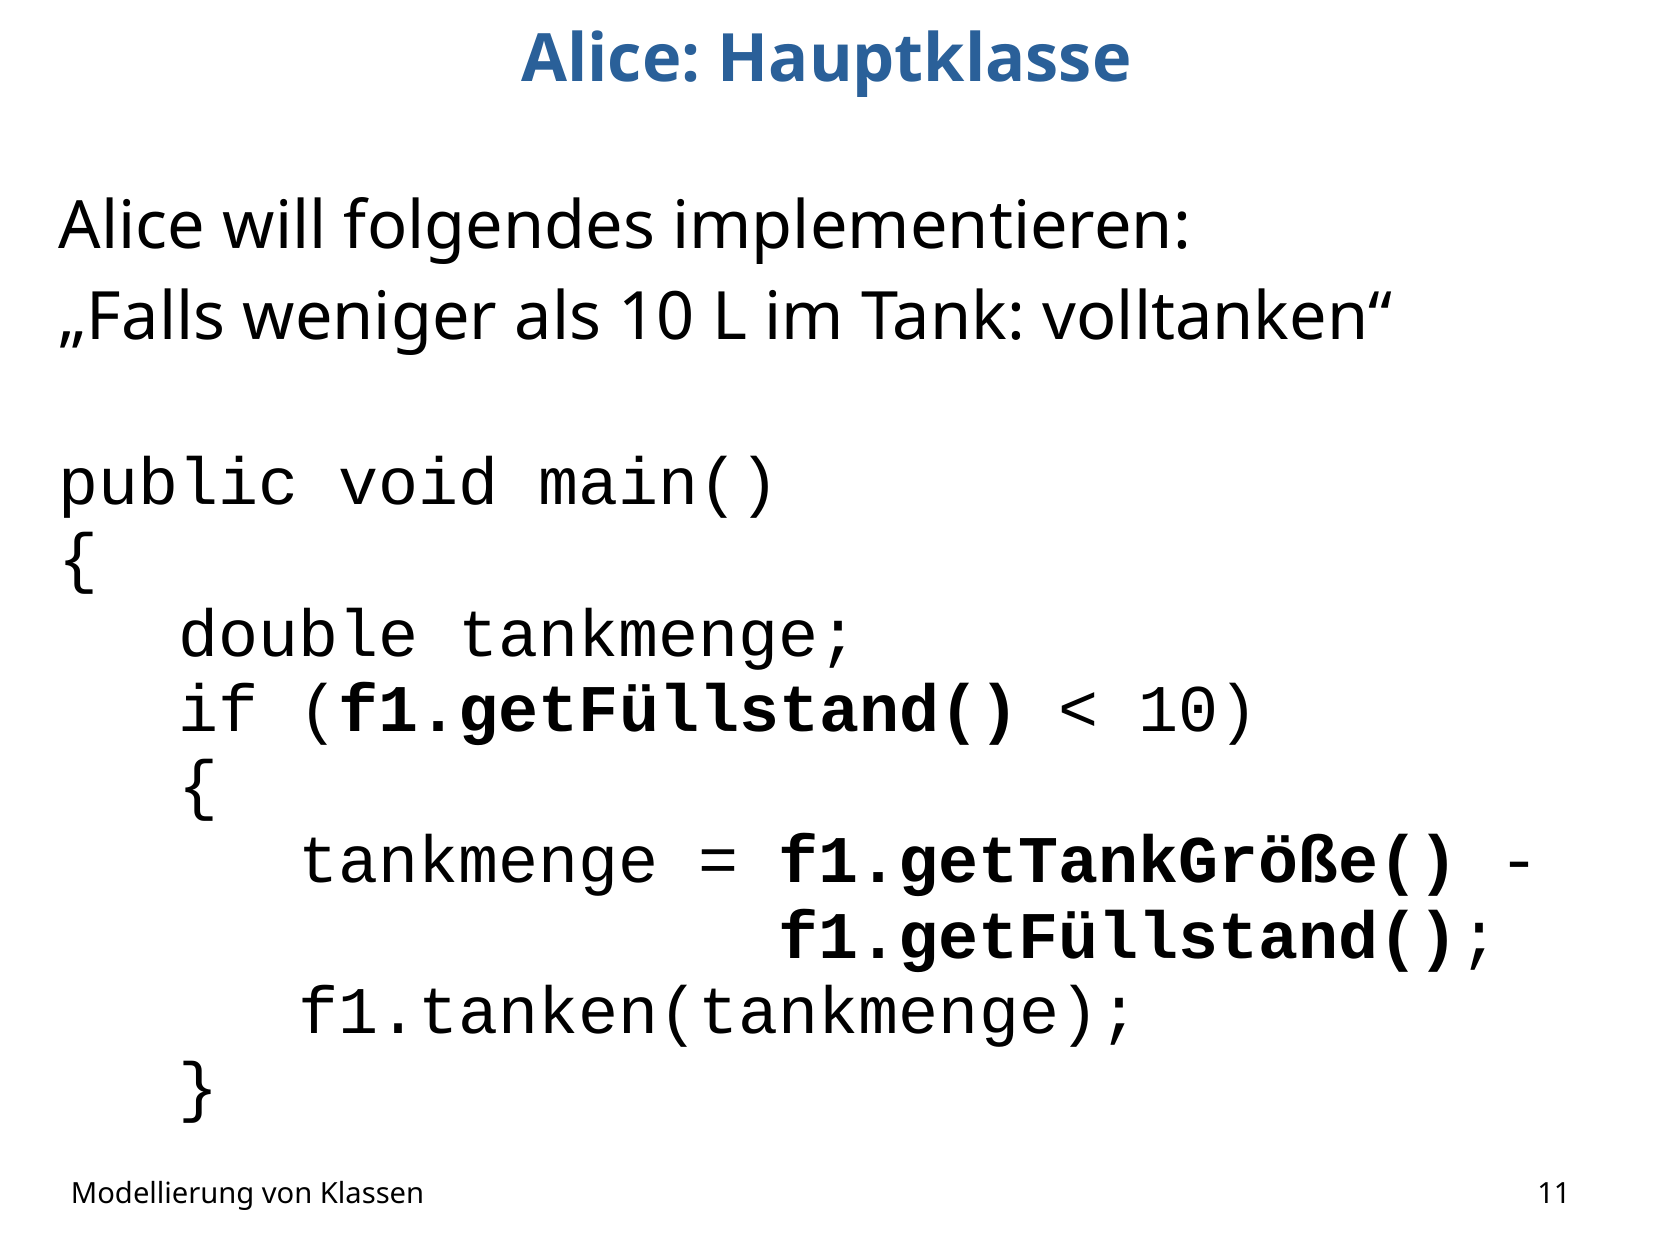

# Alice: Hauptklasse
Alice will folgendes implementieren:
„Falls weniger als 10 L im Tank: volltanken“
public void main()
{
 double tankmenge;
 if (f1.getFüllstand() < 10)
 {
 tankmenge = f1.getTankGröße() -
 f1.getFüllstand();
 f1.tanken(tankmenge);
 }
Modellierung von Klassen
11